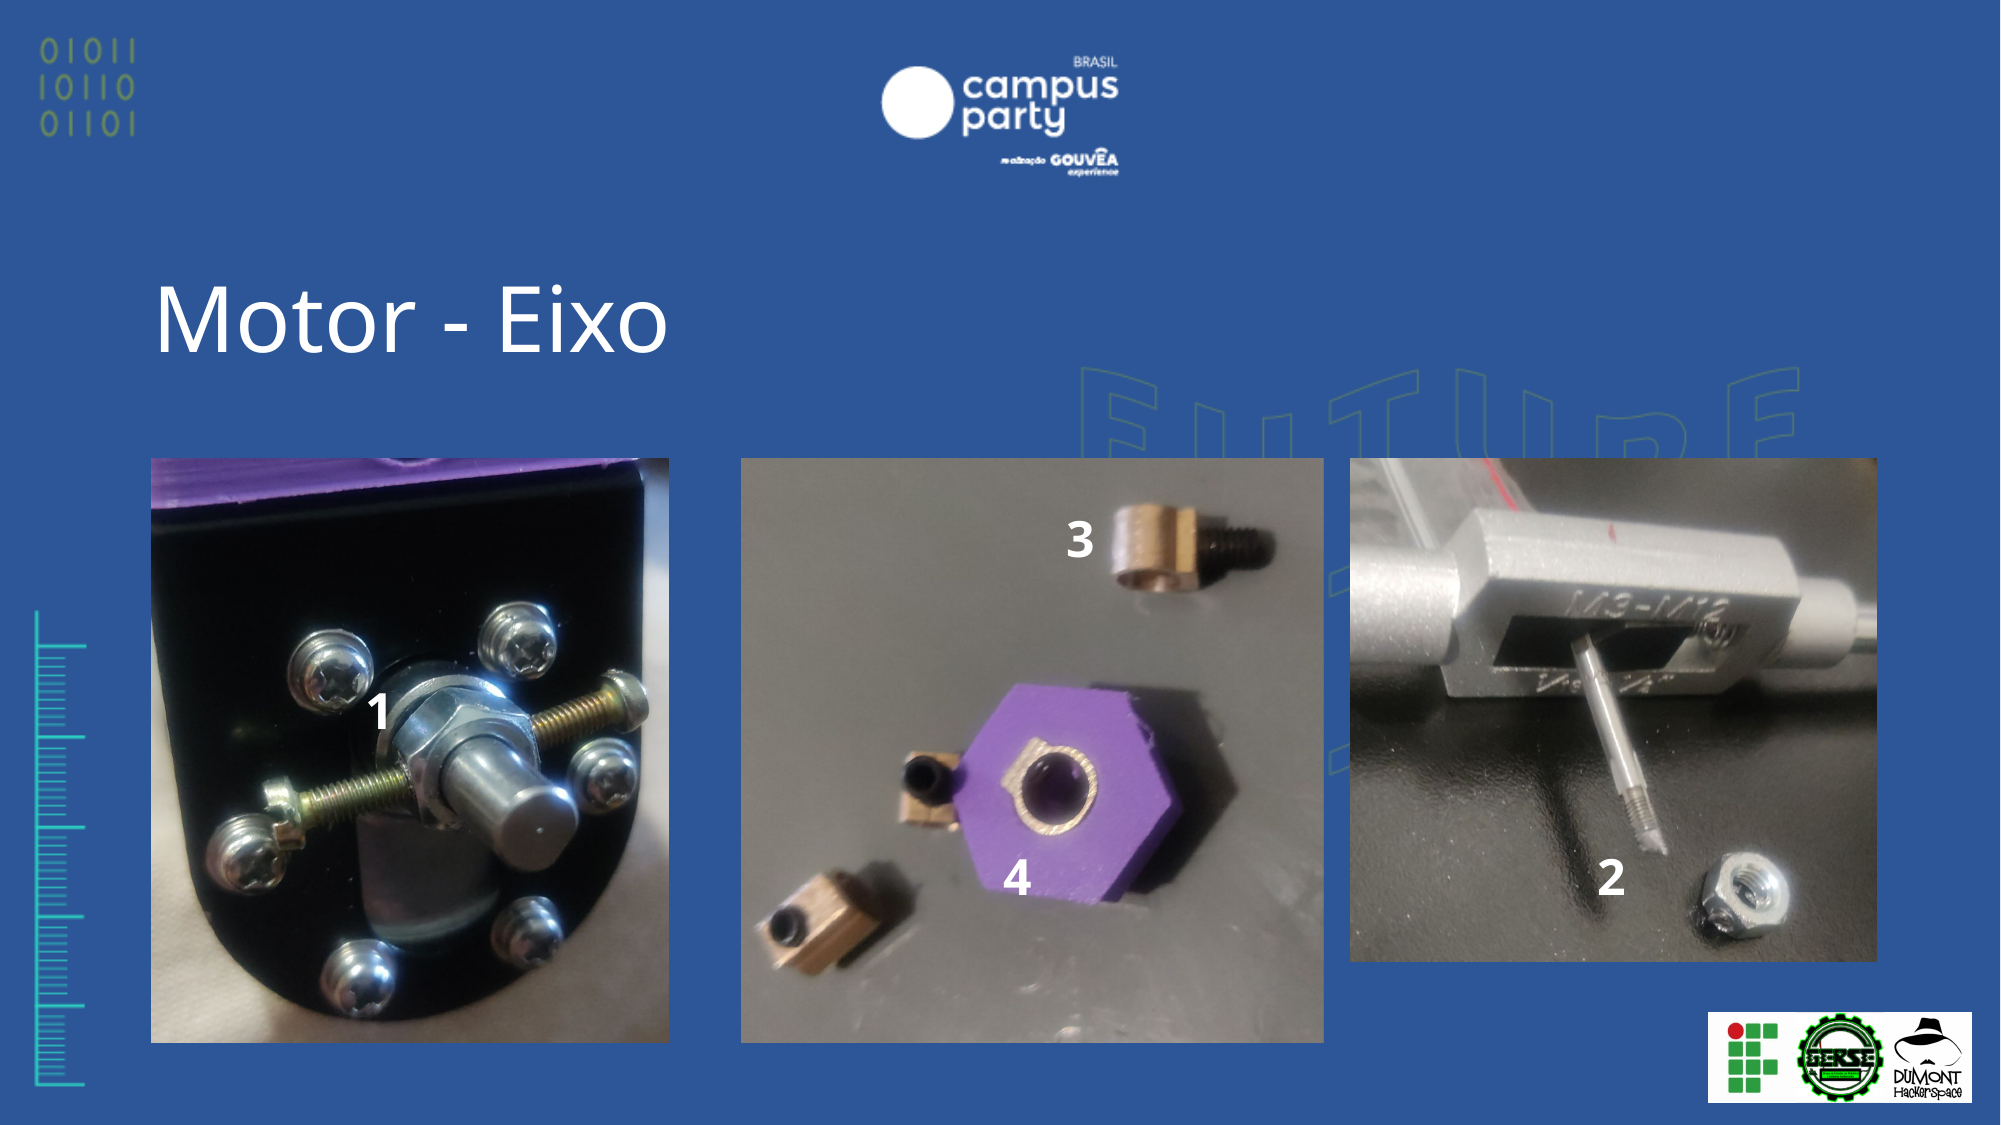

# Motor - Eixo
3
1
4
2